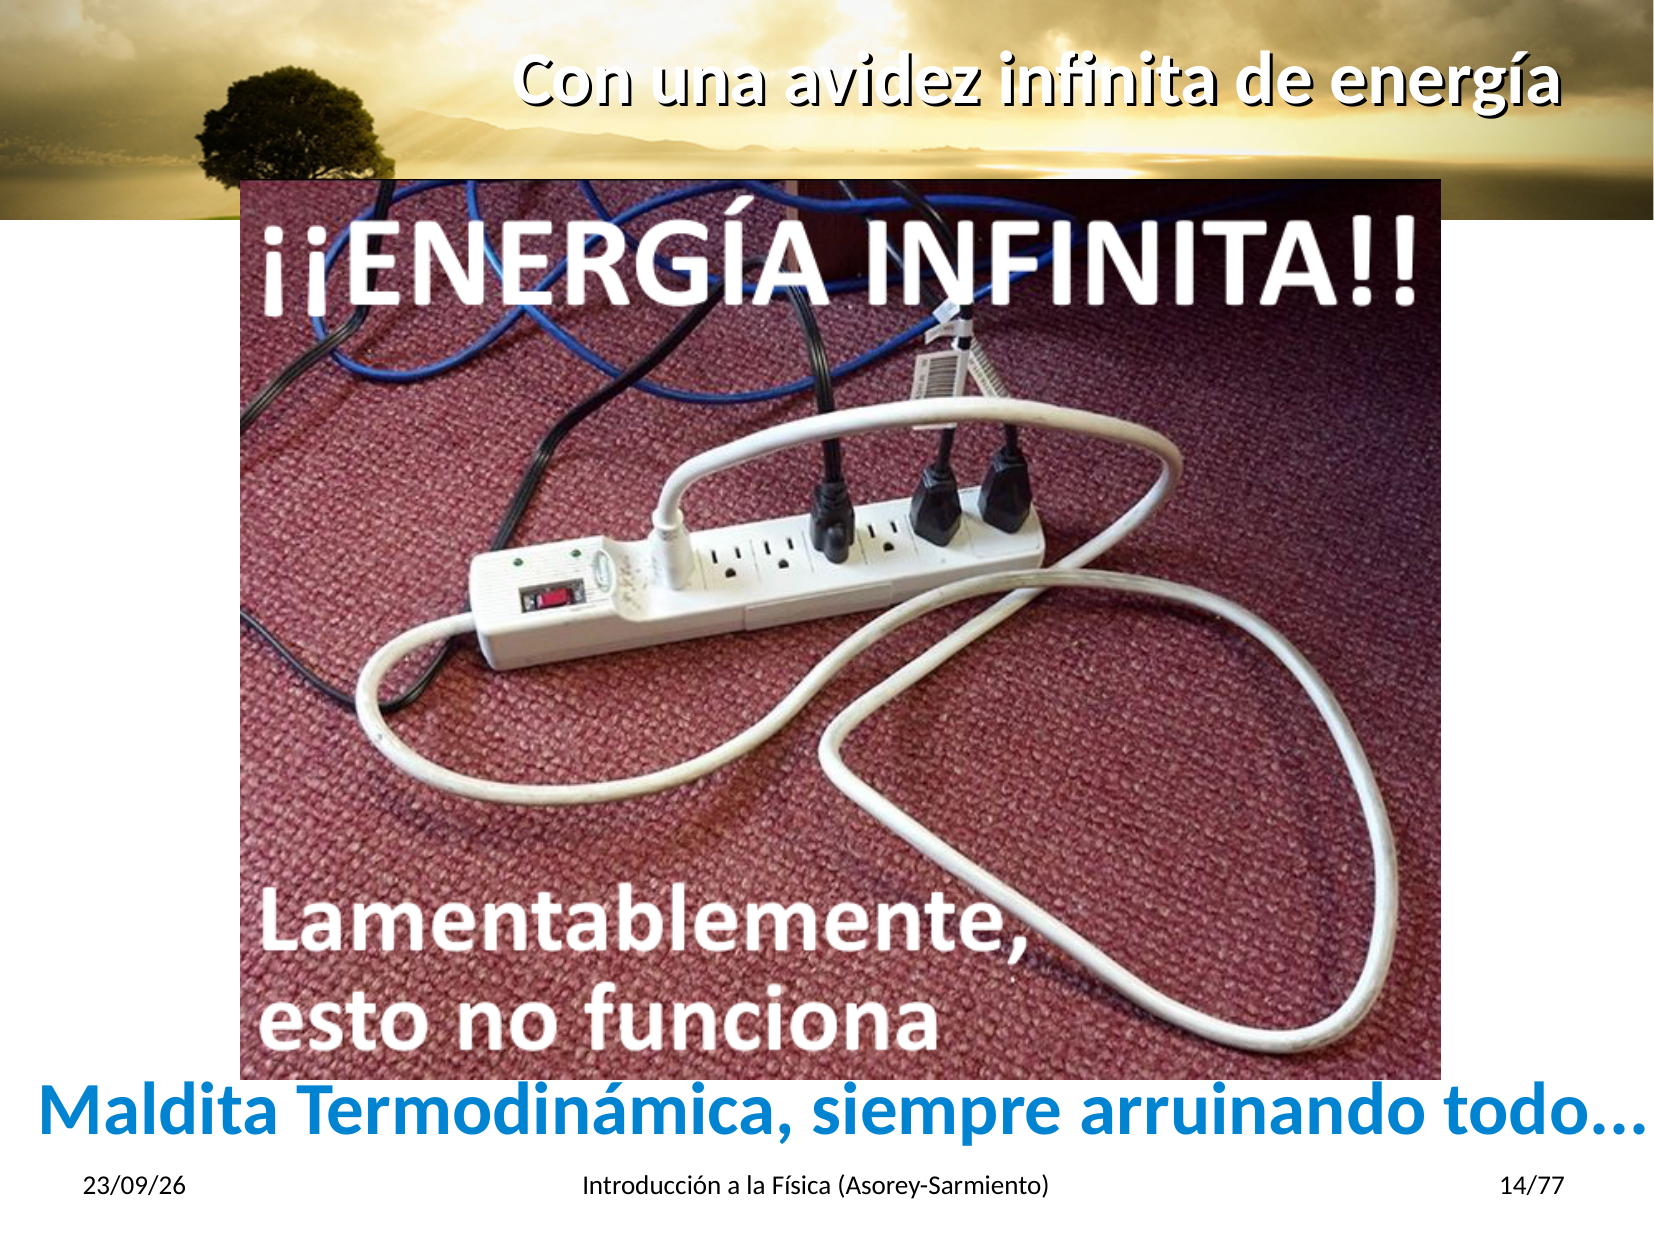

# Con una avidez infinita de energía
Maldita Termodinámica, siempre arruinando todo...
Introducción a la Física (Asorey-Sarmiento)
14